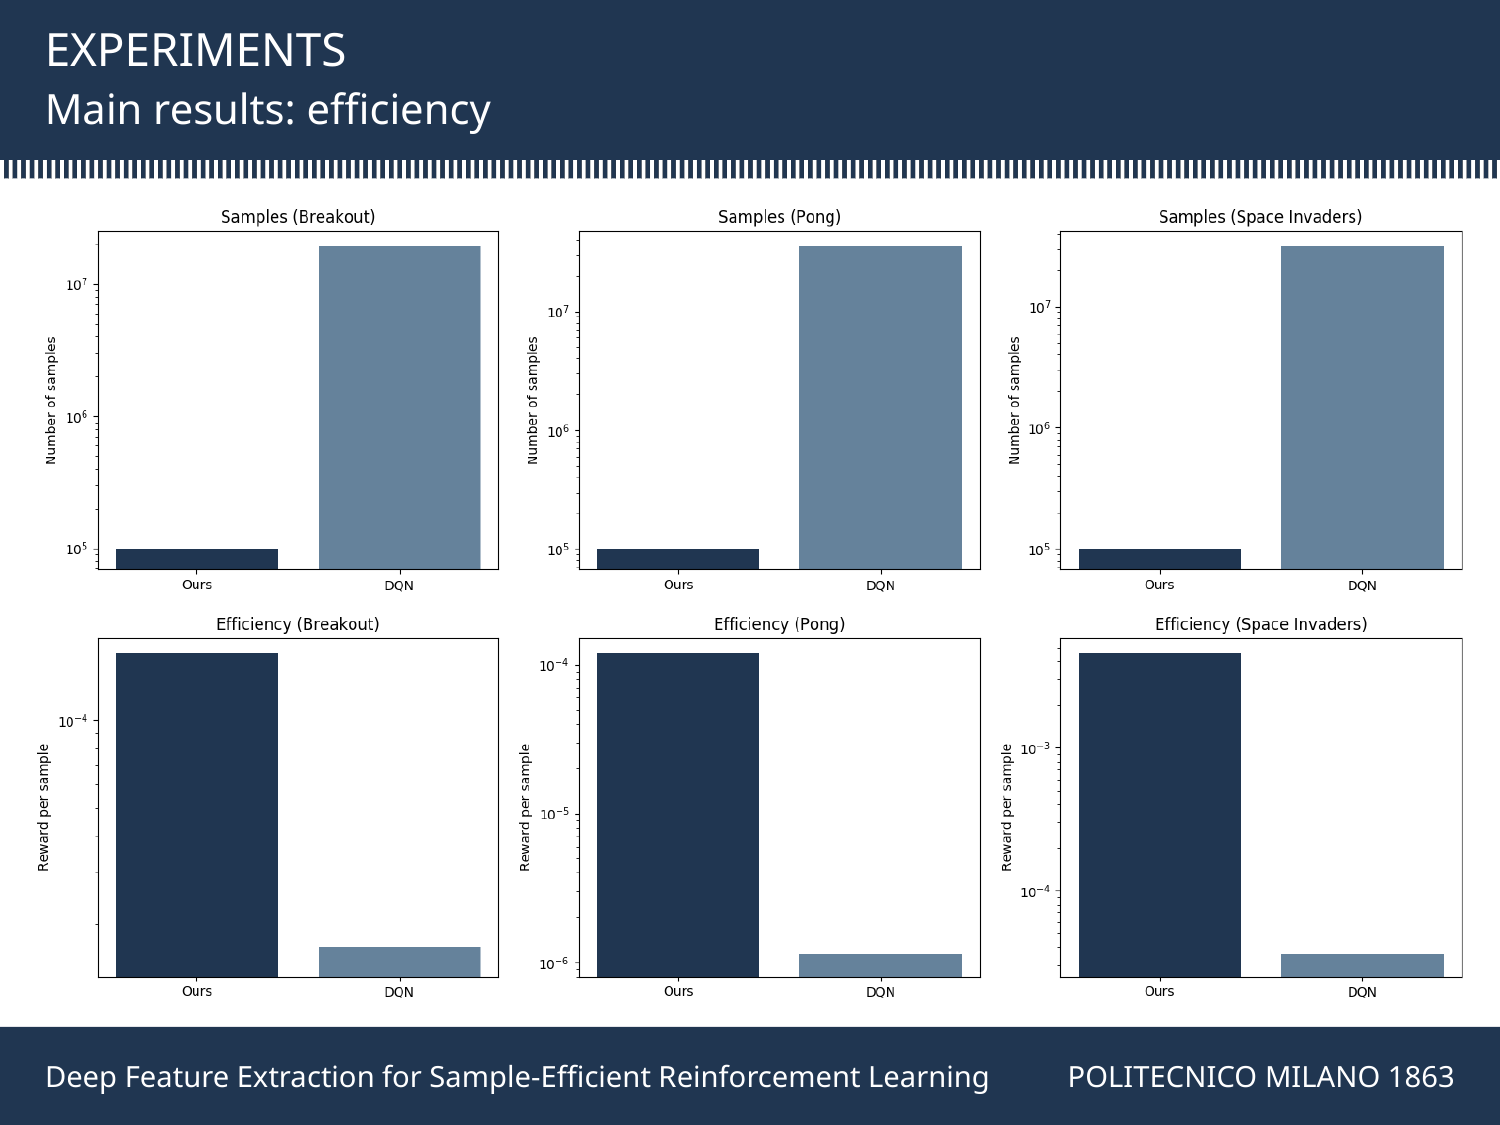

EXPERIMENTS
Main results: efficiency
Deep Feature Extraction for Sample-Efficient Reinforcement Learning
POLITECNICO MILANO 1863